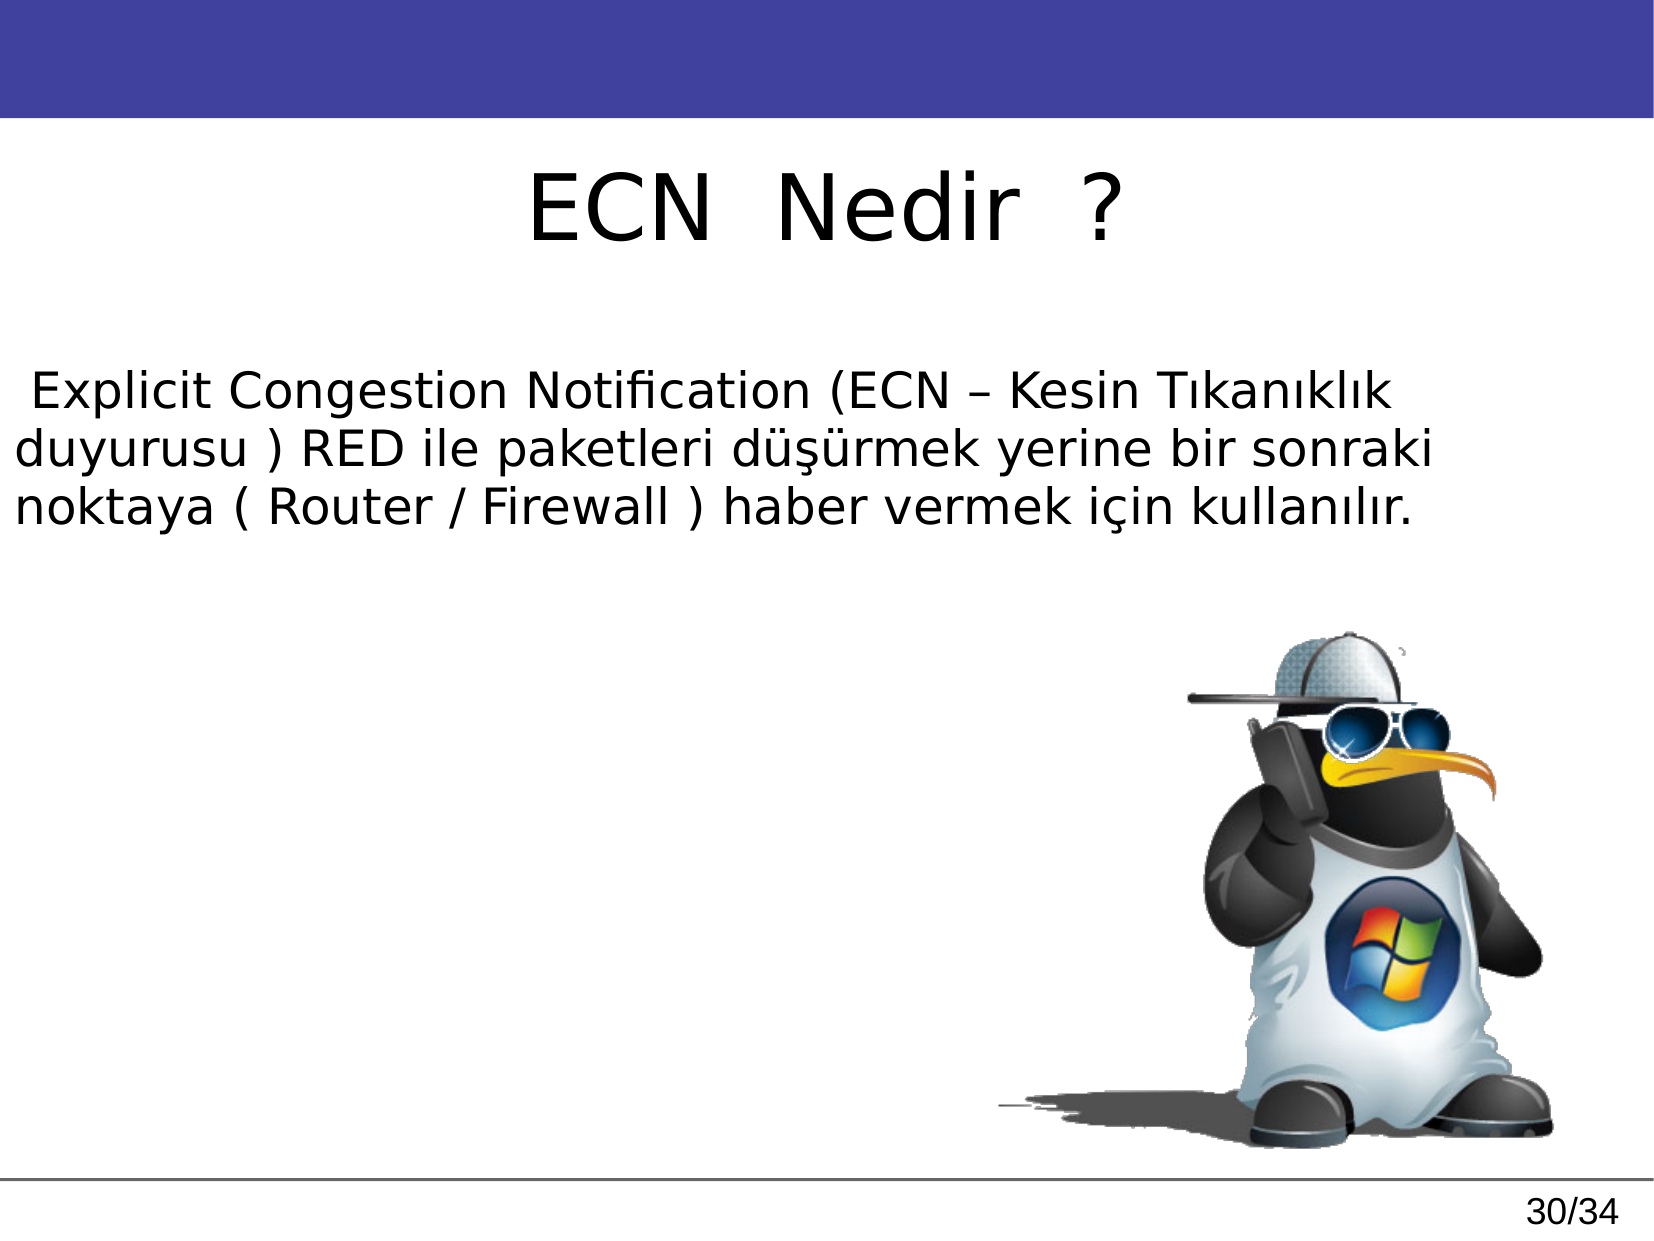

ECN Nedir ?
 Explicit Congestion Notification (ECN – Kesin Tıkanıklık duyurusu ) RED ile paketleri düşürmek yerine bir sonraki noktaya ( Router / Firewall ) haber vermek için kullanılır.